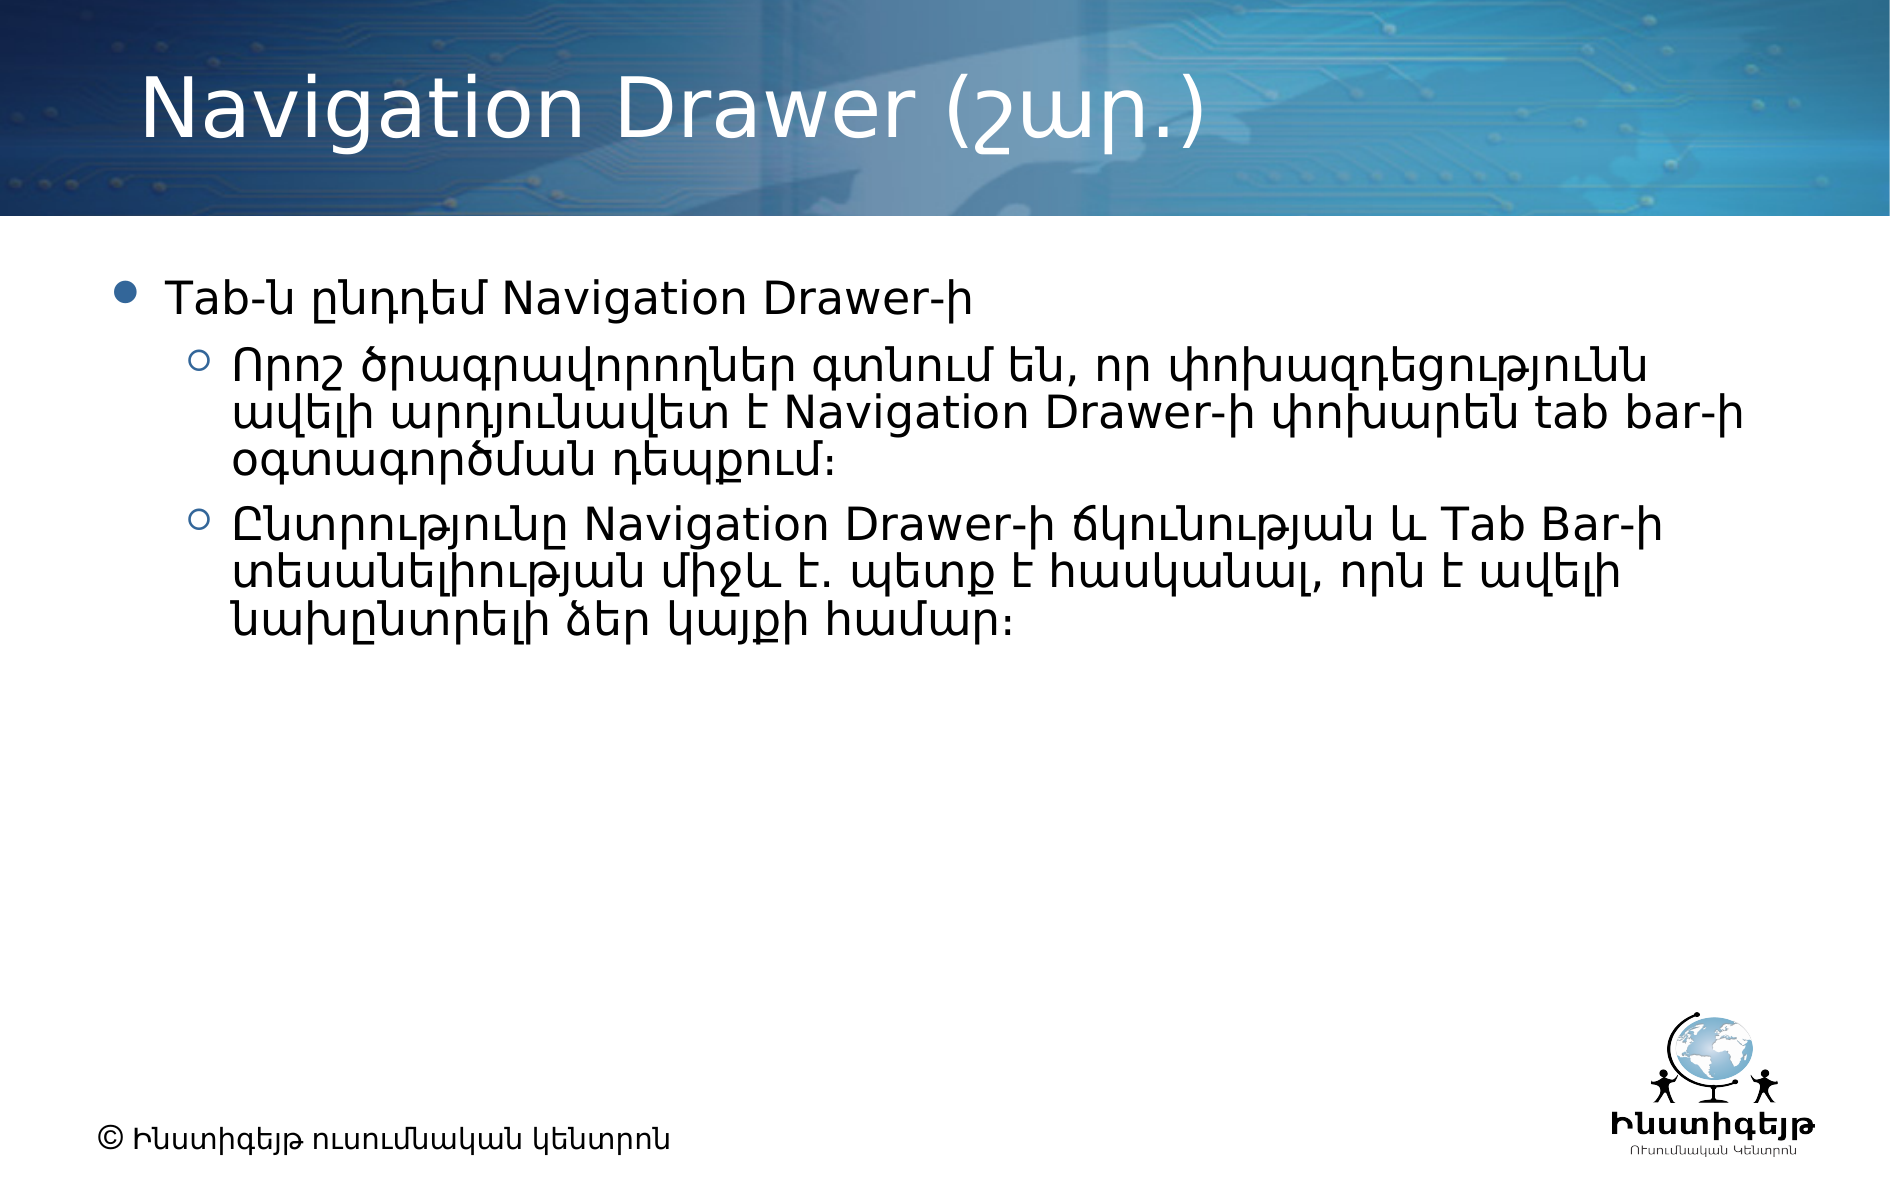

Navigation Drawer (շար.)
# Tab-ն ընդդեմ Navigation Drawer-ի
Որոշ ծրագրավորողներ գտնում են, որ փոխազդեցությունն ավելի արդյունավետ է Navigation Drawer-ի փոխարեն tab bar-ի օգտագործման դեպքում։
Ընտրությունը Navigation Drawer-ի ճկունության և Tab Bar-ի տեսանելիության միջև է․ պետք է հասկանալ, որն է ավելի նախընտրելի ձեր կայքի համար։